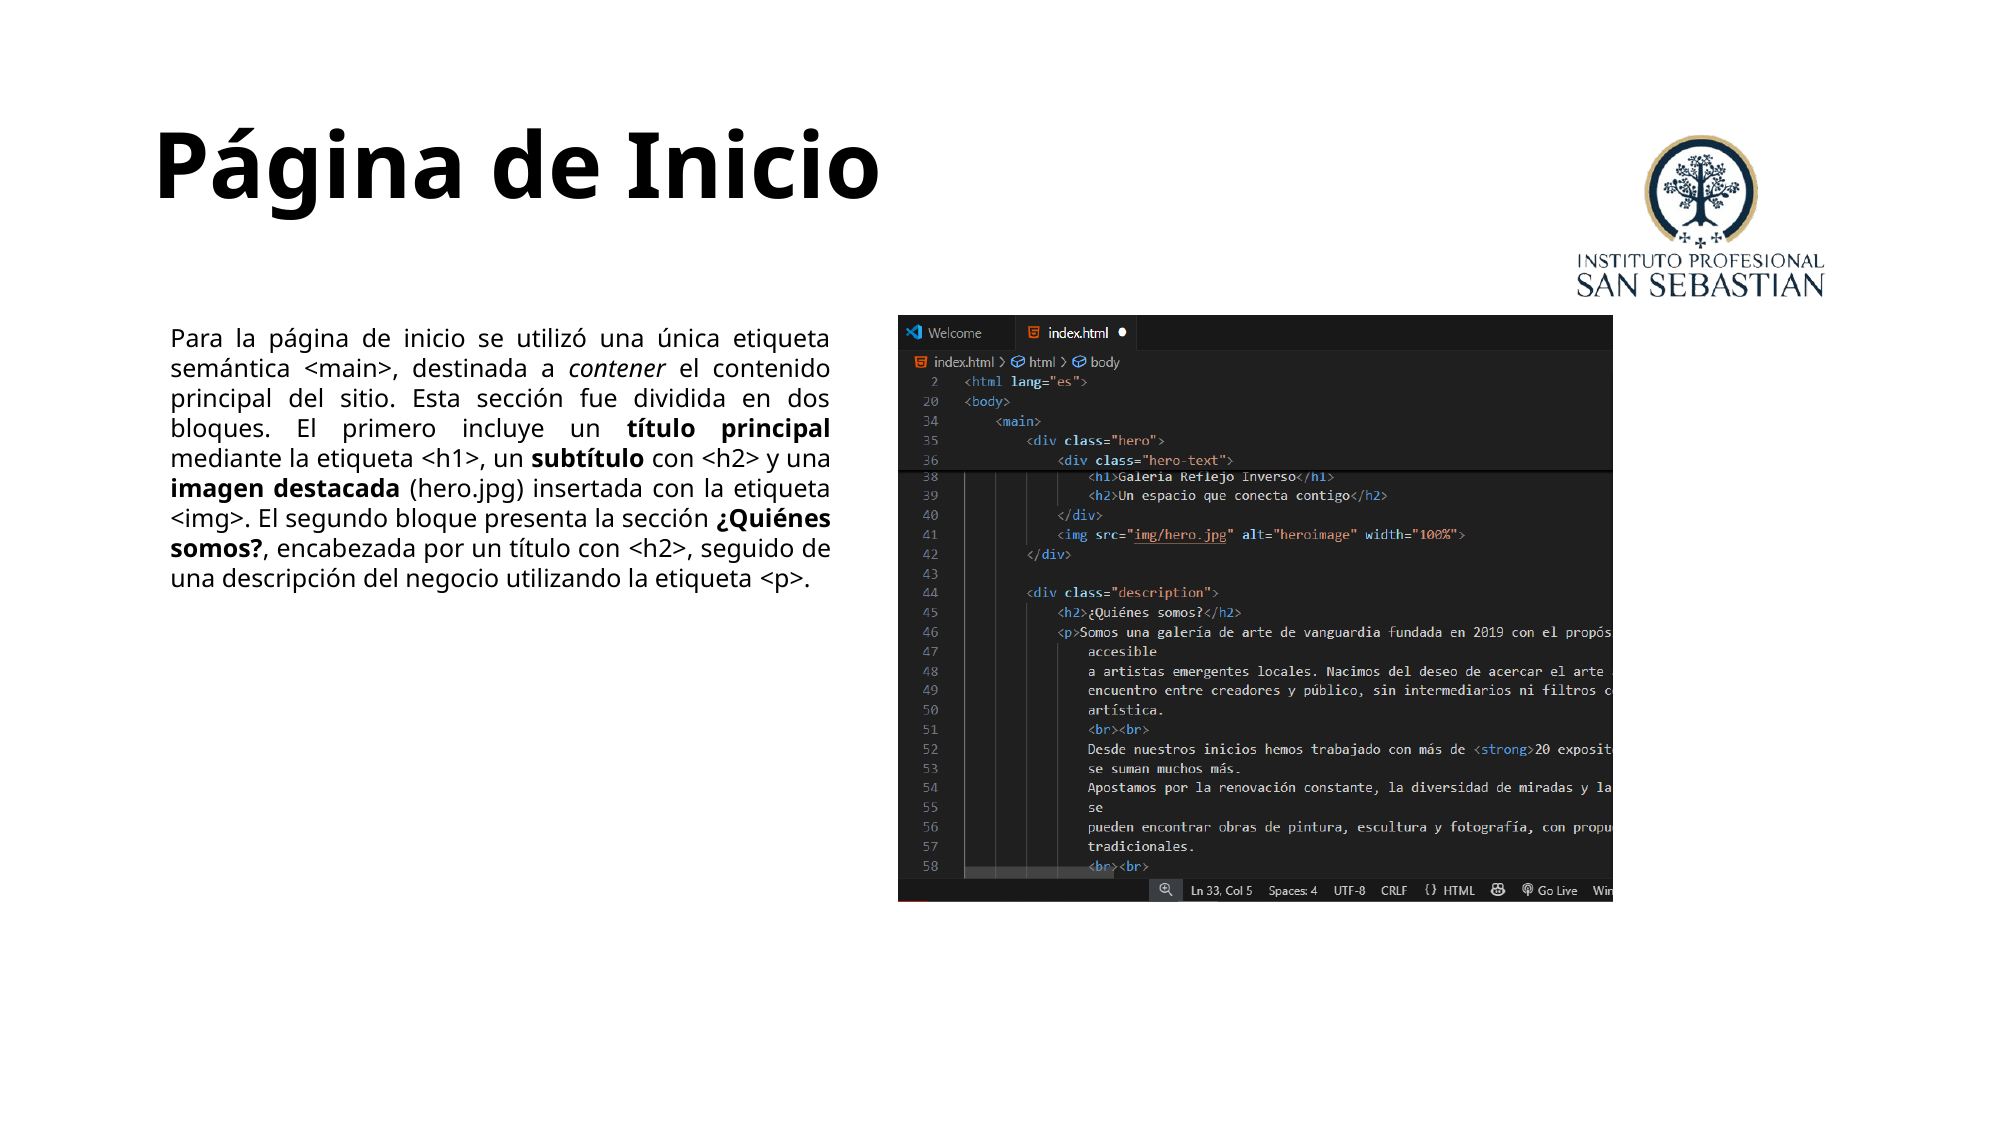

# Página de Inicio
Para la página de inicio se utilizó una única etiqueta semántica <main>, destinada a contener el contenido principal del sitio. Esta sección fue dividida en dos bloques. El primero incluye un título principal mediante la etiqueta <h1>, un subtítulo con <h2> y una imagen destacada (hero.jpg) insertada con la etiqueta <img>. El segundo bloque presenta la sección ¿Quiénes somos?, encabezada por un título con <h2>, seguido de una descripción del negocio utilizando la etiqueta <p>.